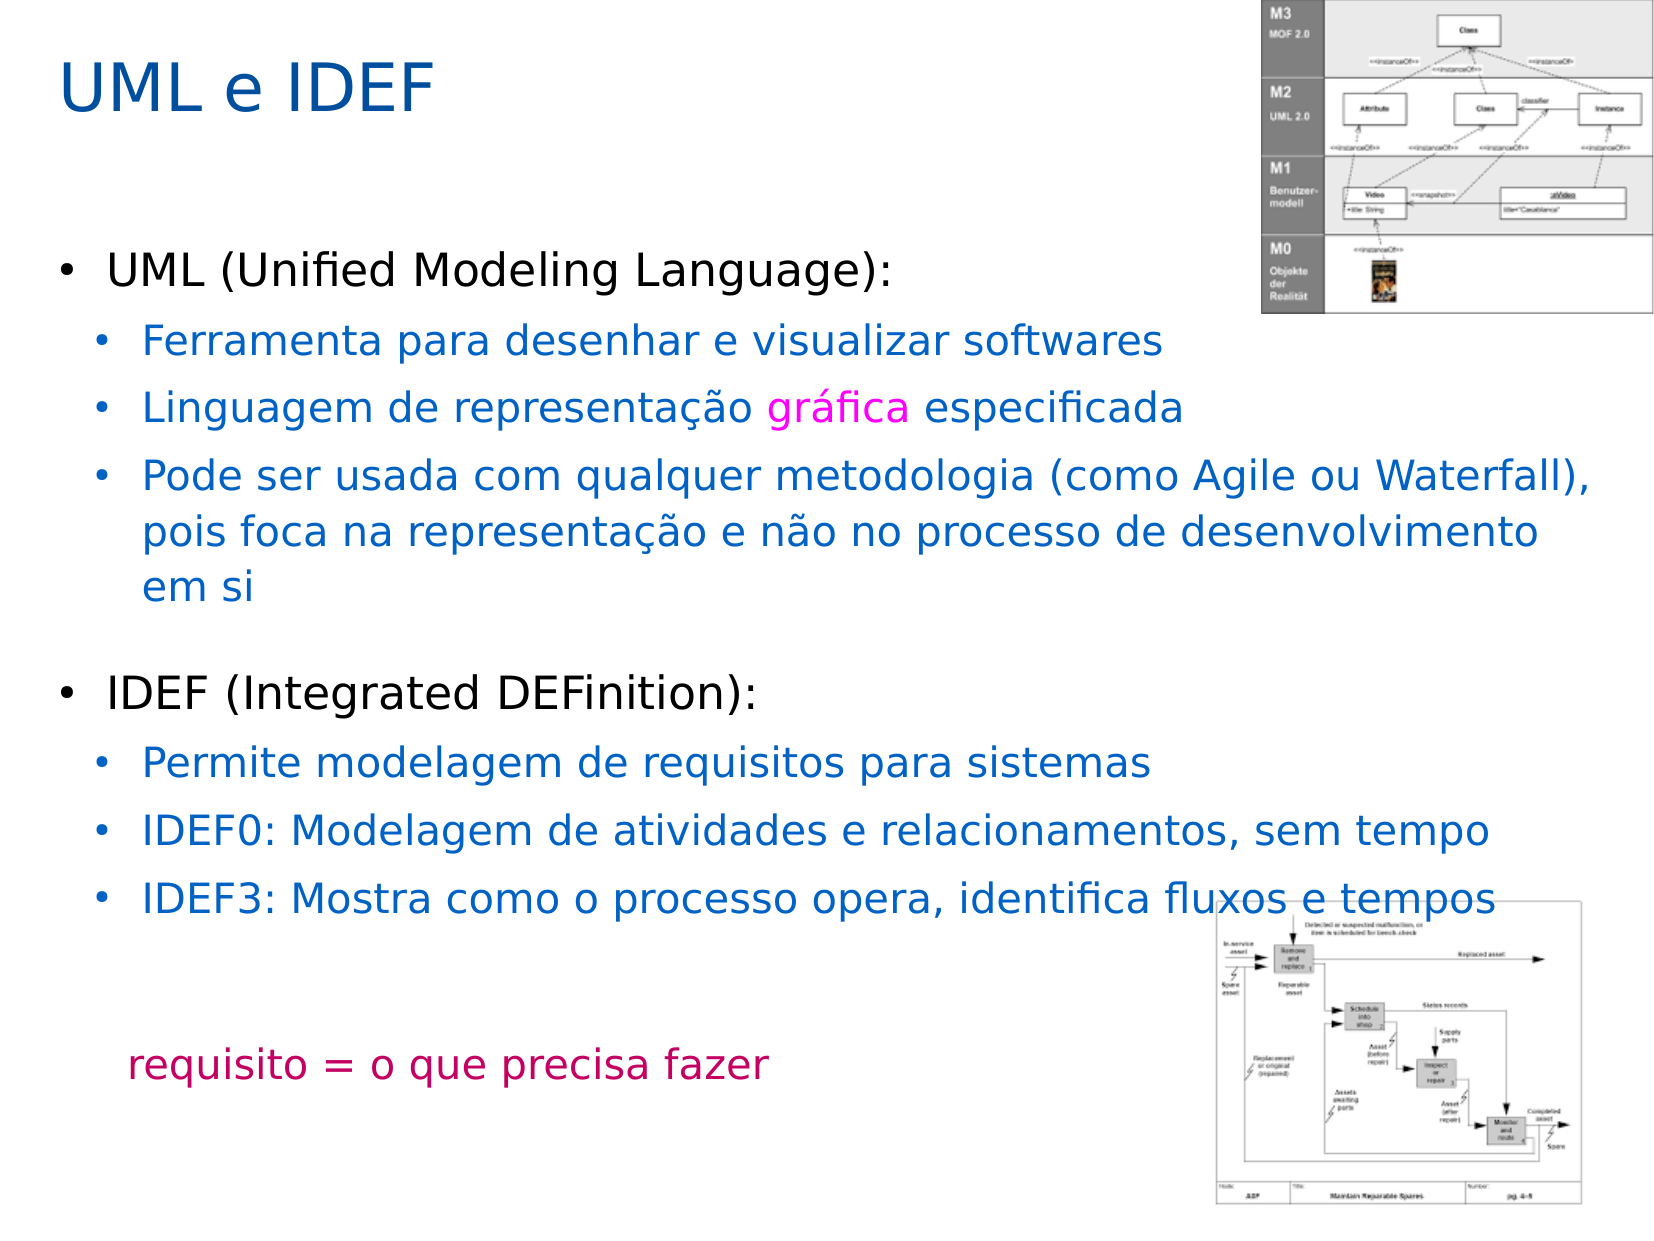

# UML e IDEF
8
UML (Unified Modeling Language):
Ferramenta para desenhar e visualizar softwares
Linguagem de representação gráfica especificada
Pode ser usada com qualquer metodologia (como Agile ou Waterfall), pois foca na representação e não no processo de desenvolvimento em si
IDEF (Integrated DEFinition):
Permite modelagem de requisitos para sistemas
IDEF0: Modelagem de atividades e relacionamentos, sem tempo
IDEF3: Mostra como o processo opera, identifica fluxos e tempos
requisito = o que precisa fazer